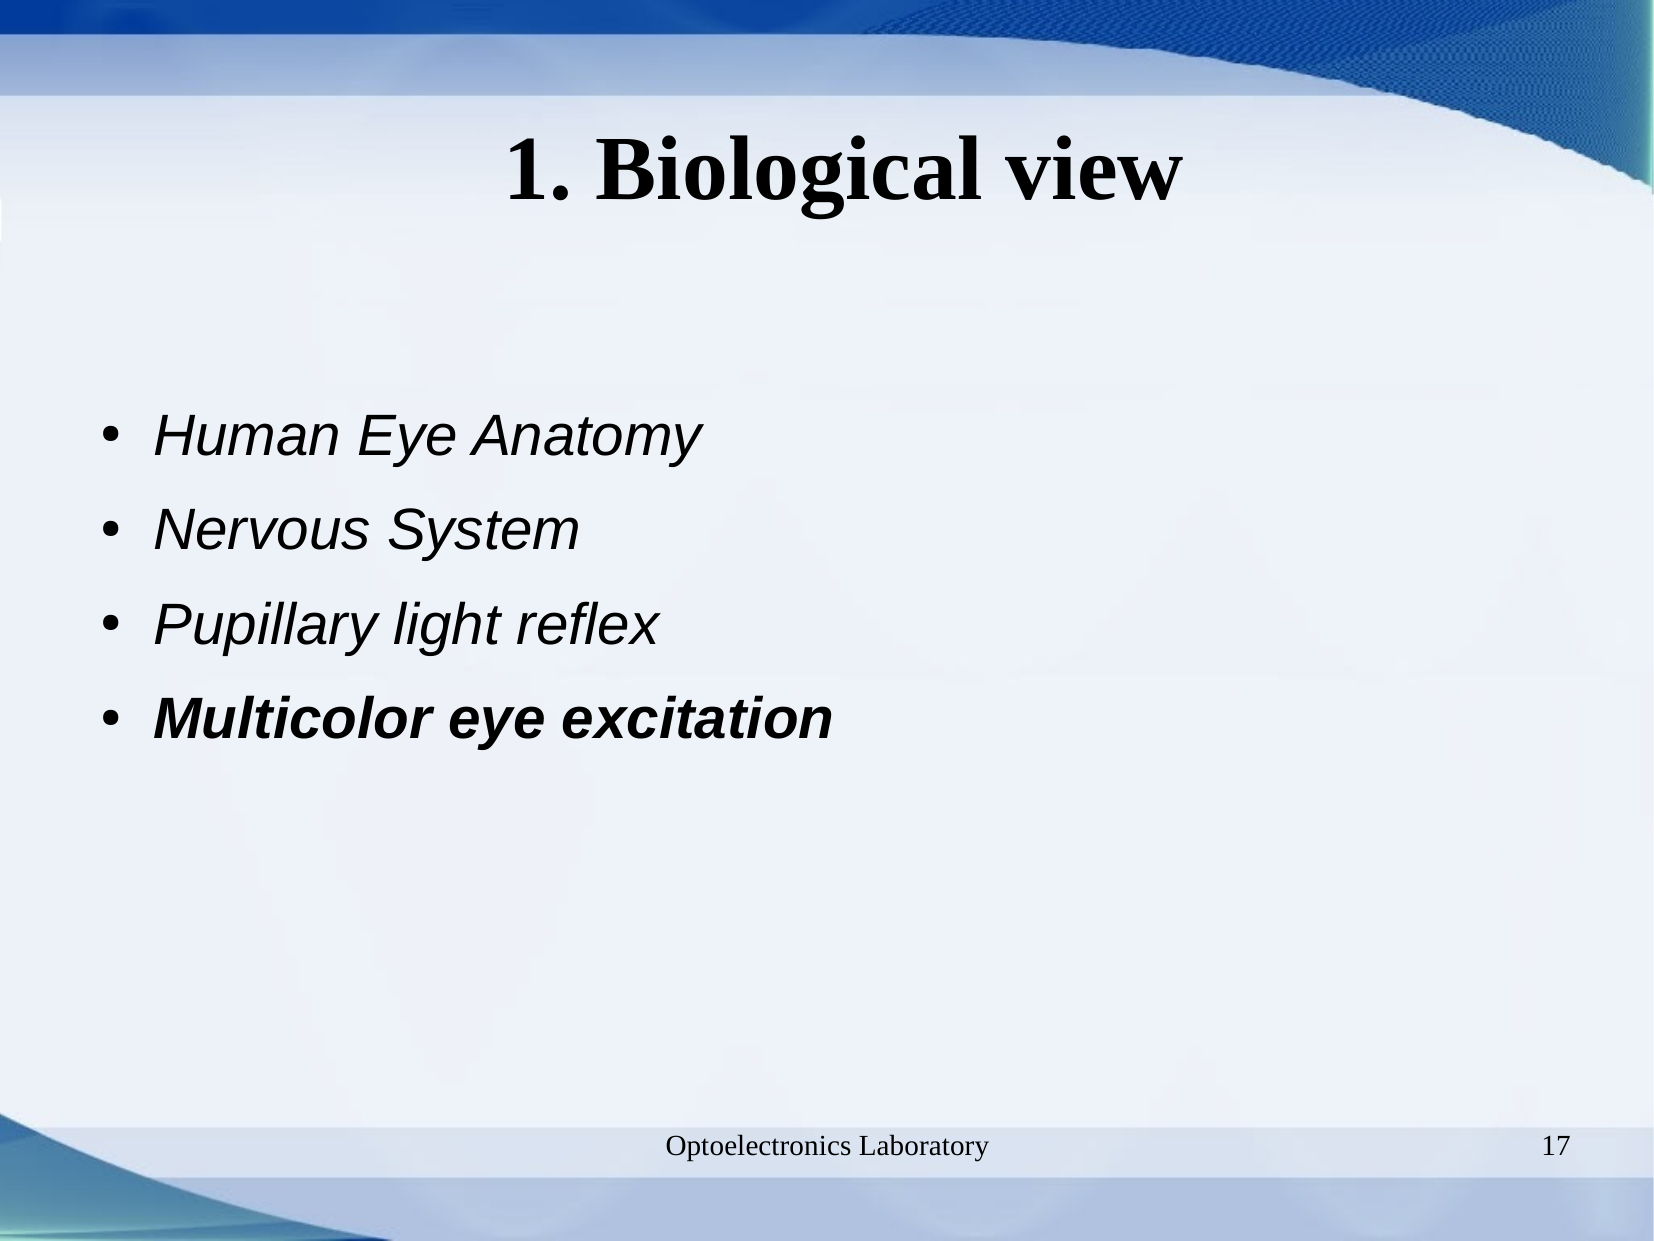

# 1. Biological view
Human Eye Anatomy
Nervous System
Pupillary light reflex
Multicolor eye excitation
Optoelectronics Laboratory
17